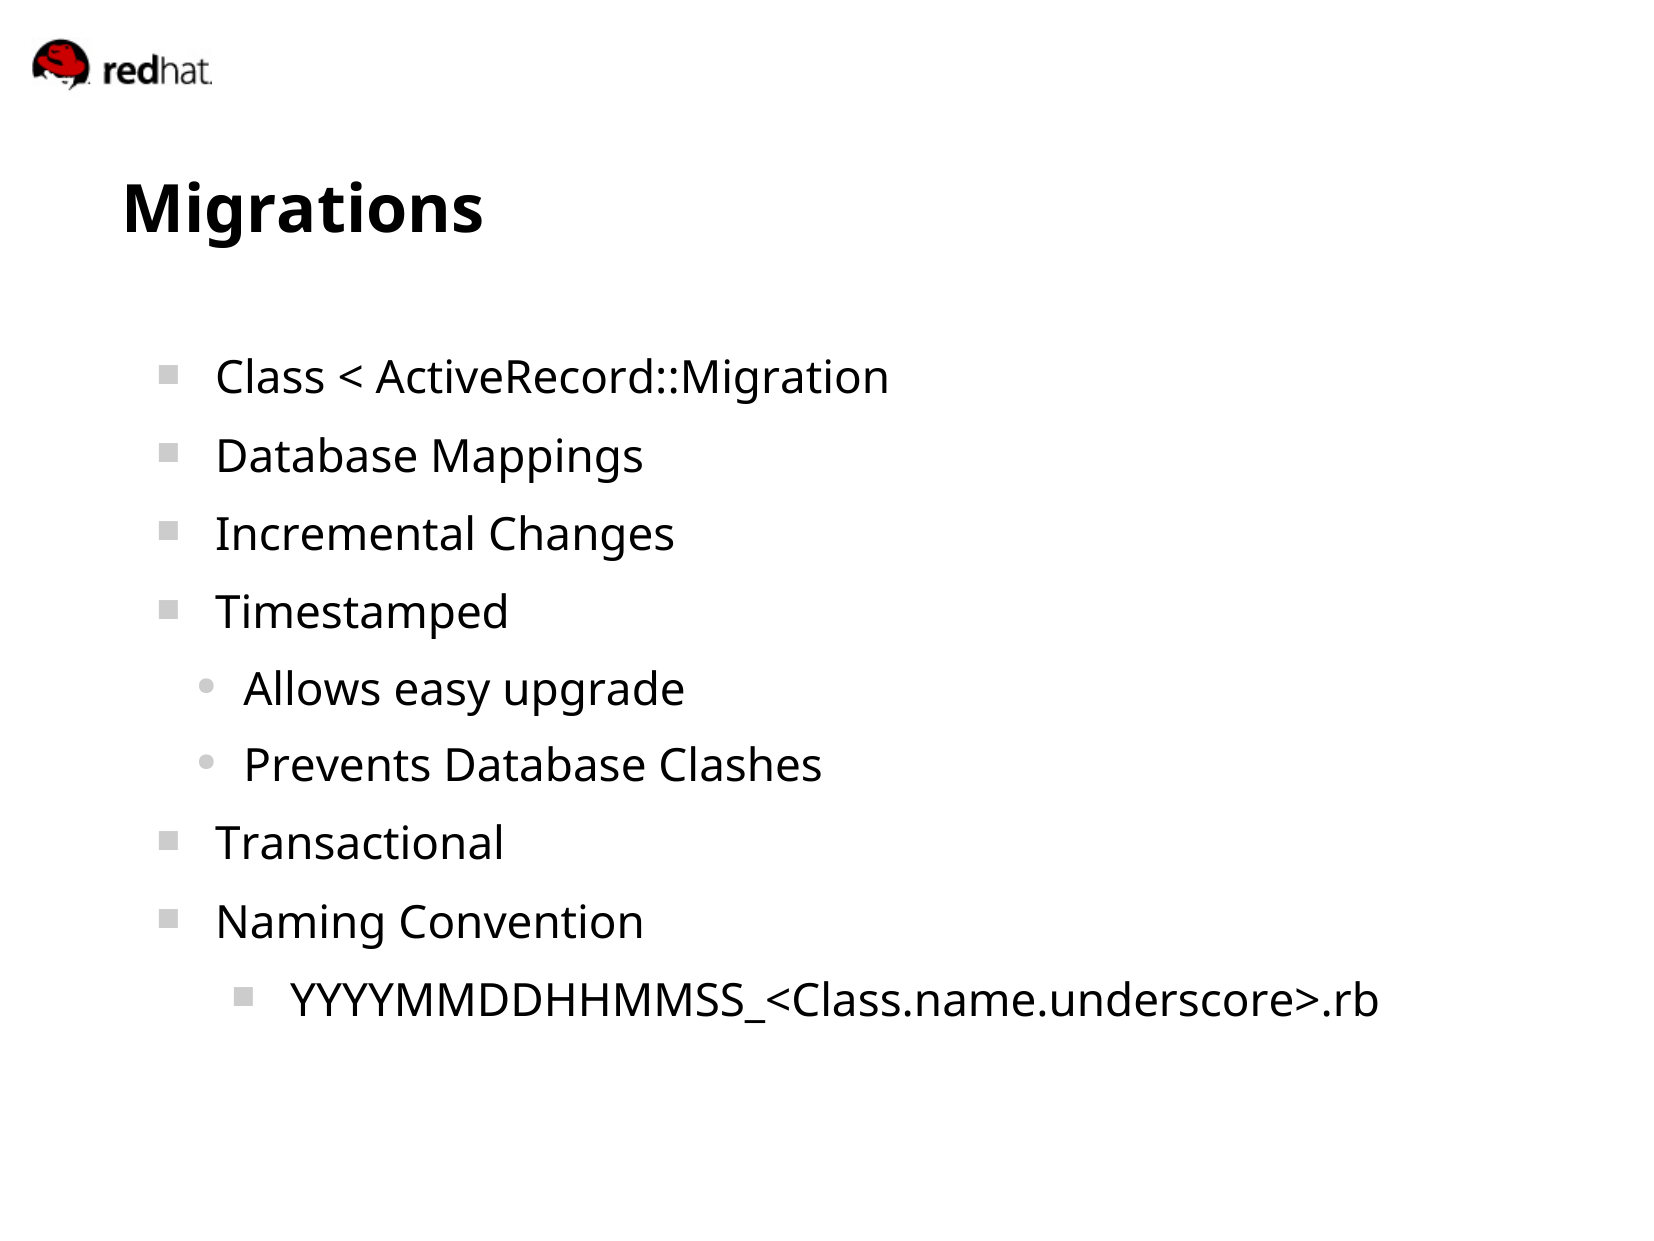

# Migrations
Class < ActiveRecord::Migration
Database Mappings
Incremental Changes
Timestamped
Allows easy upgrade
Prevents Database Clashes
Transactional
Naming Convention
YYYYMMDDHHMMSS_<Class.name.underscore>.rb